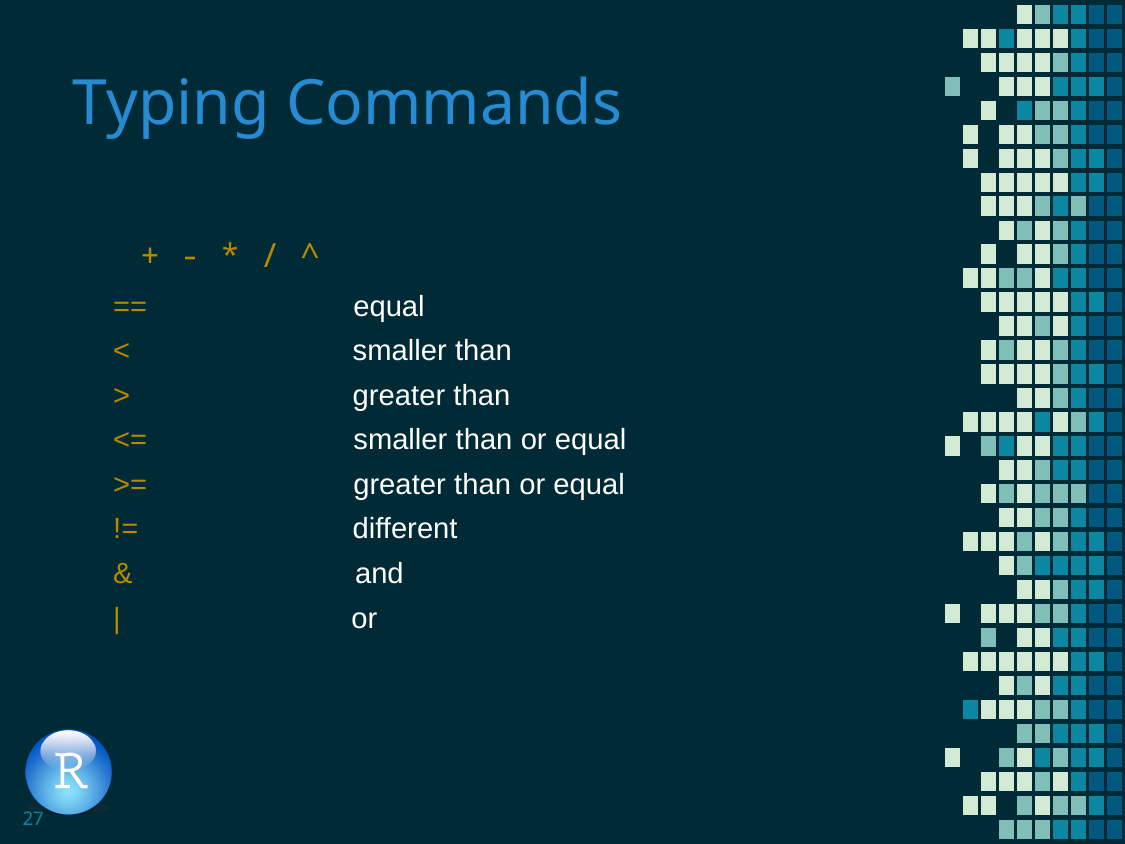

Typing Commands
+ - * / ^
 == equal
 < smaller than
 > greater than
 <= smaller than or equal
 >= greater than or equal
 != different
 & and
 | or